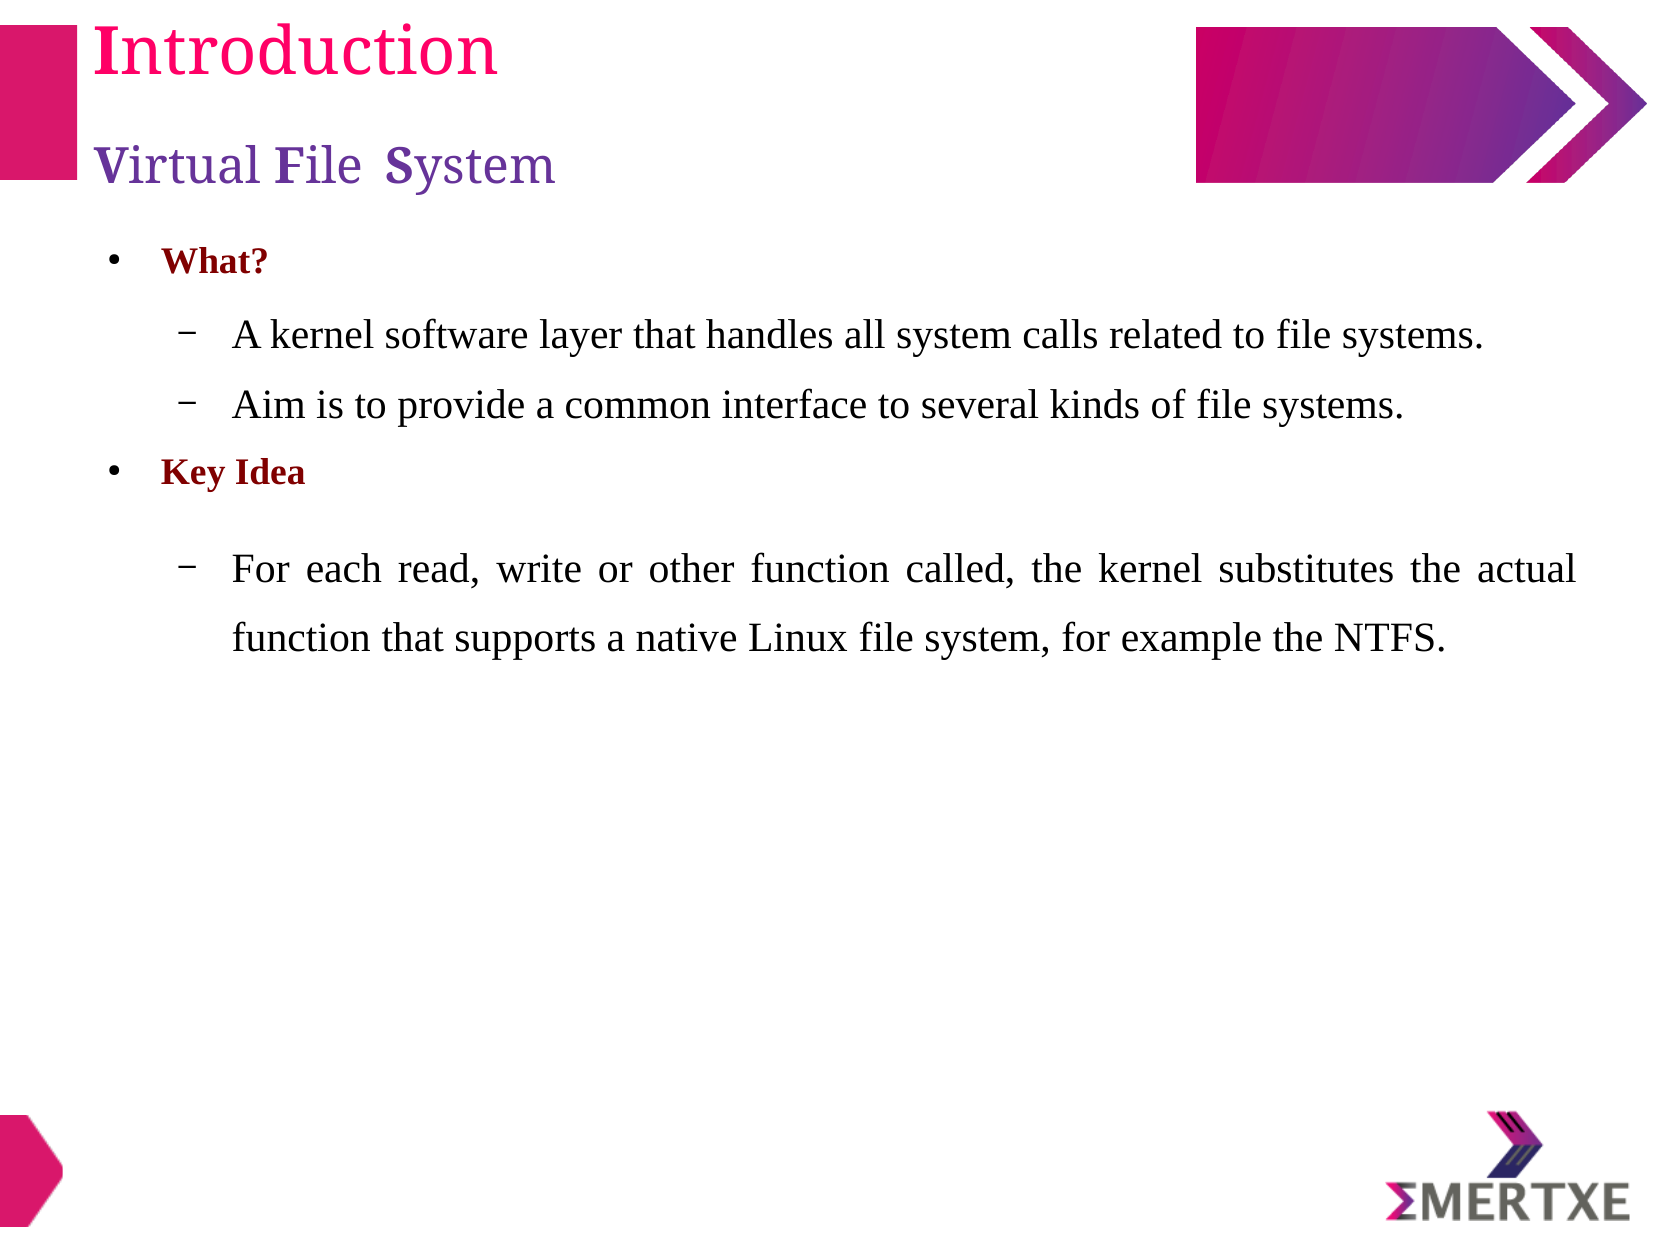

# Introduction Virtual File System
What?
A kernel software layer that handles all system calls related to file systems.
Aim is to provide a common interface to several kinds of file systems.
Key Idea
For each read, write or other function called, the kernel substitutes the actual function that supports a native Linux file system, for example the NTFS.